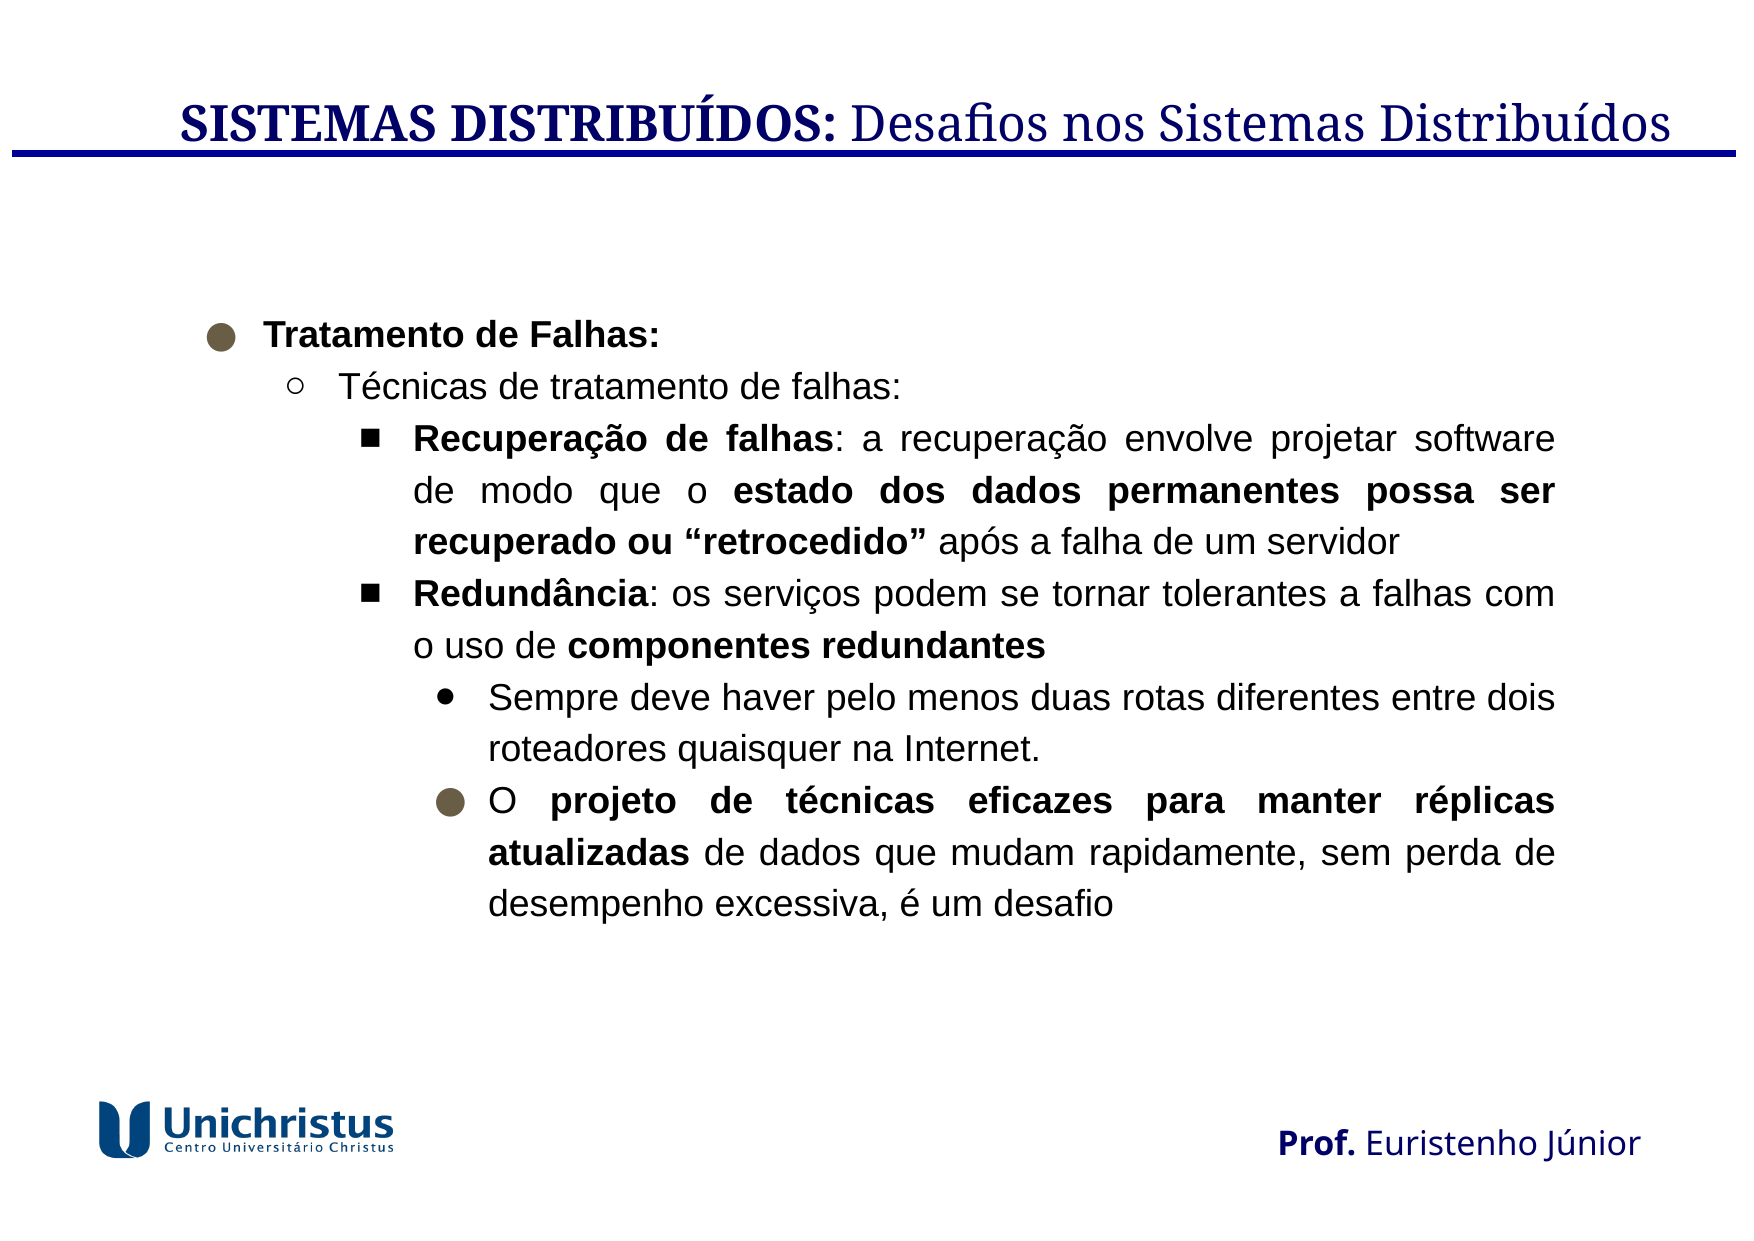

SISTEMAS DISTRIBUÍDOS: Desafios nos Sistemas Distribuídos
Tratamento de Falhas:
Técnicas de tratamento de falhas:
Recuperação de falhas: a recuperação envolve projetar software de modo que o estado dos dados permanentes possa ser recuperado ou “retrocedido” após a falha de um servidor
Redundância: os serviços podem se tornar tolerantes a falhas com o uso de componentes redundantes
Sempre deve haver pelo menos duas rotas diferentes entre dois roteadores quaisquer na Internet.
O projeto de técnicas eficazes para manter réplicas atualizadas de dados que mudam rapidamente, sem perda de desempenho excessiva, é um desafio
Prof. Euristenho Júnior